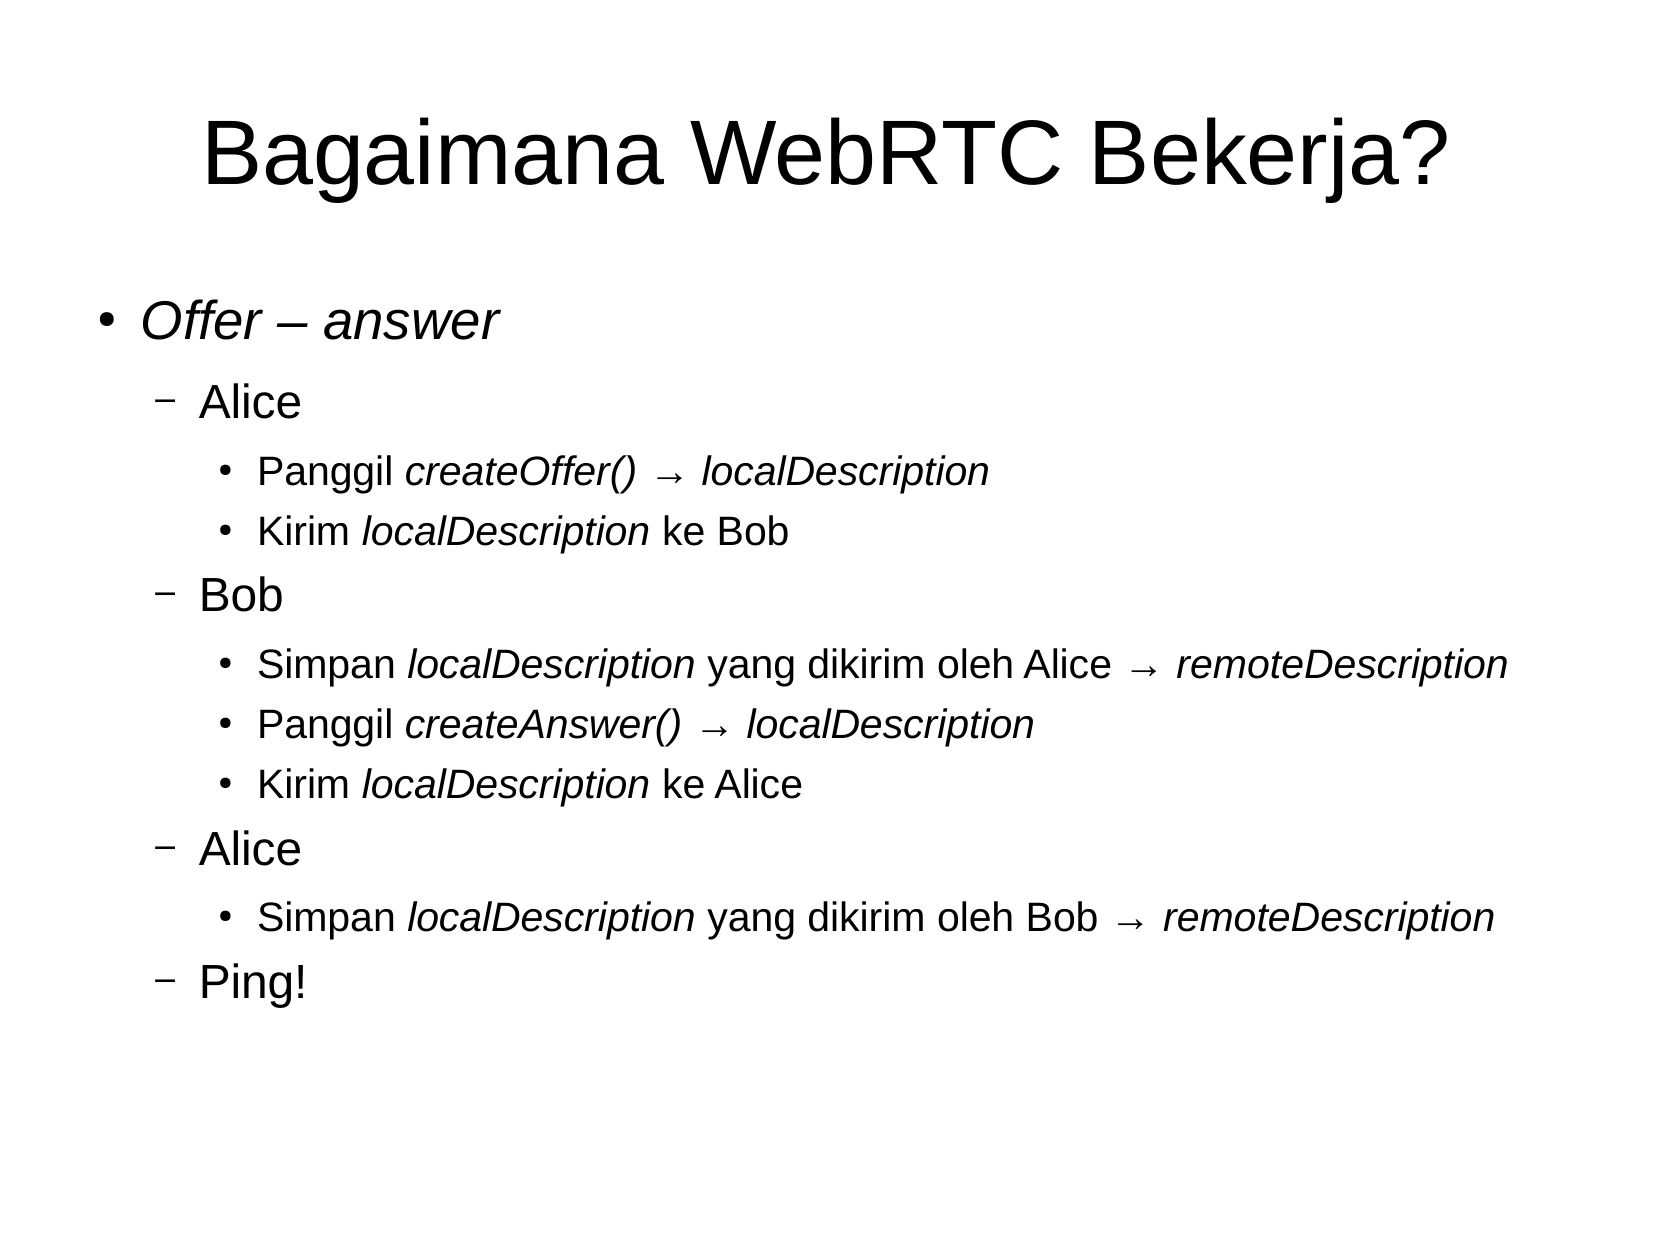

# Bagaimana WebRTC Bekerja?
Offer – answer
Alice
Panggil createOffer() → localDescription
Kirim localDescription ke Bob
Bob
Simpan localDescription yang dikirim oleh Alice → remoteDescription
Panggil createAnswer() → localDescription
Kirim localDescription ke Alice
Alice
Simpan localDescription yang dikirim oleh Bob → remoteDescription
Ping!